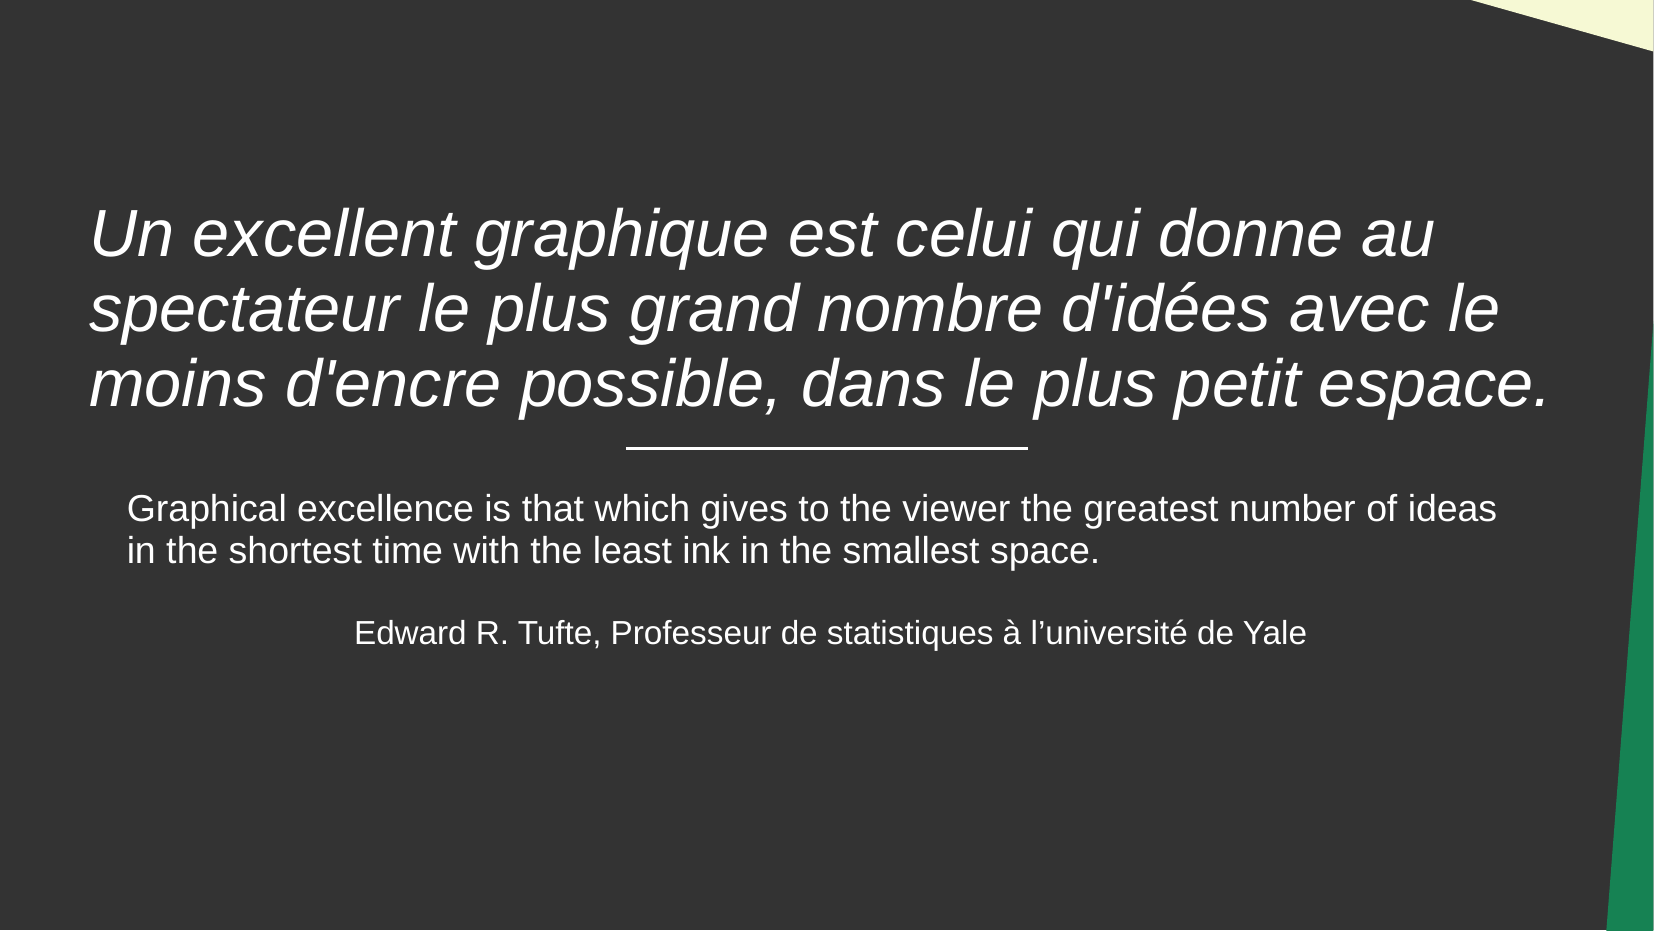

Un excellent graphique est celui qui donne au spectateur le plus grand nombre d'idées avec le moins d'encre possible, dans le plus petit espace.
Graphical excellence is that which gives to the viewer the greatest number of ideas in the shortest time with the least ink in the smallest space.
# Edward R. Tufte, Professeur de statistiques à l’université de Yale